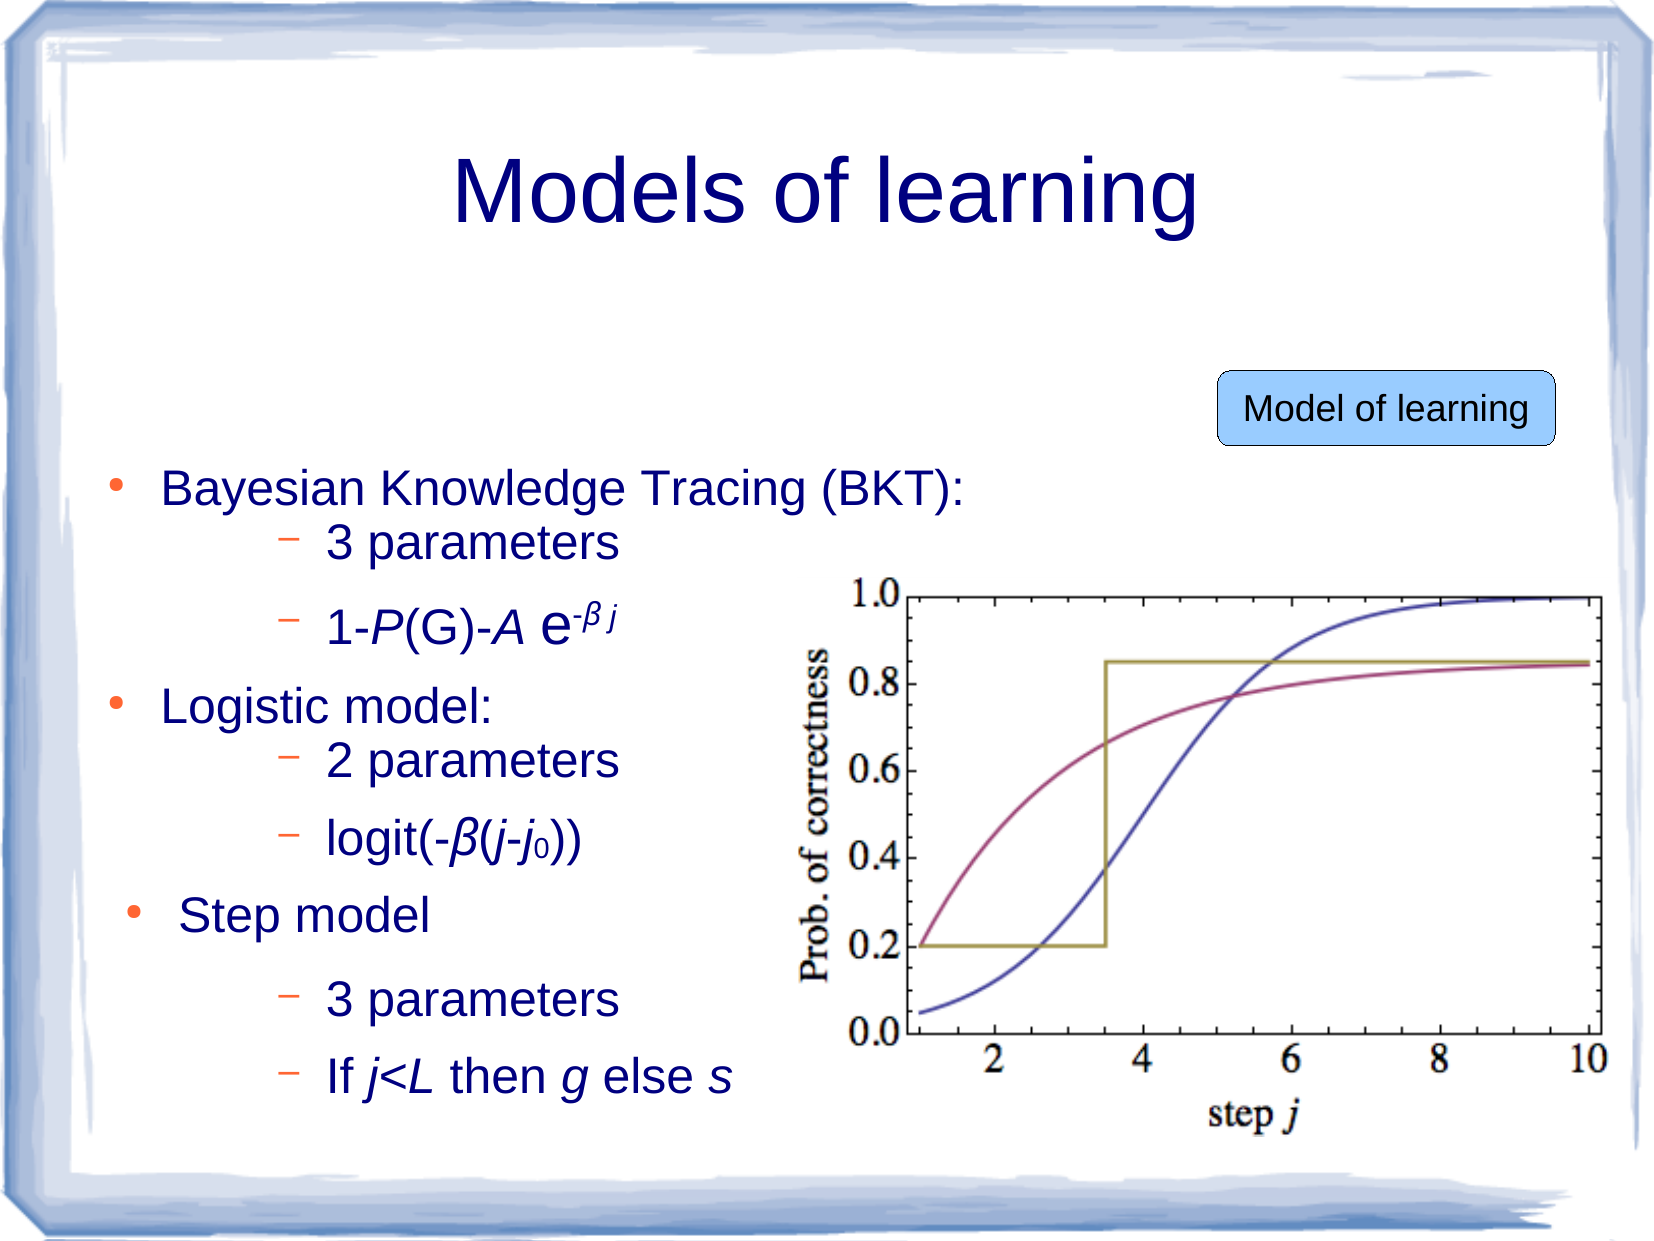

# Models of learning
Model of learning
Bayesian Knowledge Tracing (BKT):
3 parameters
1-P(G)-A e-β j
Logistic model:
2 parameters
logit(-β(j-j0))
Step model
3 parameters
If j<L then g else s